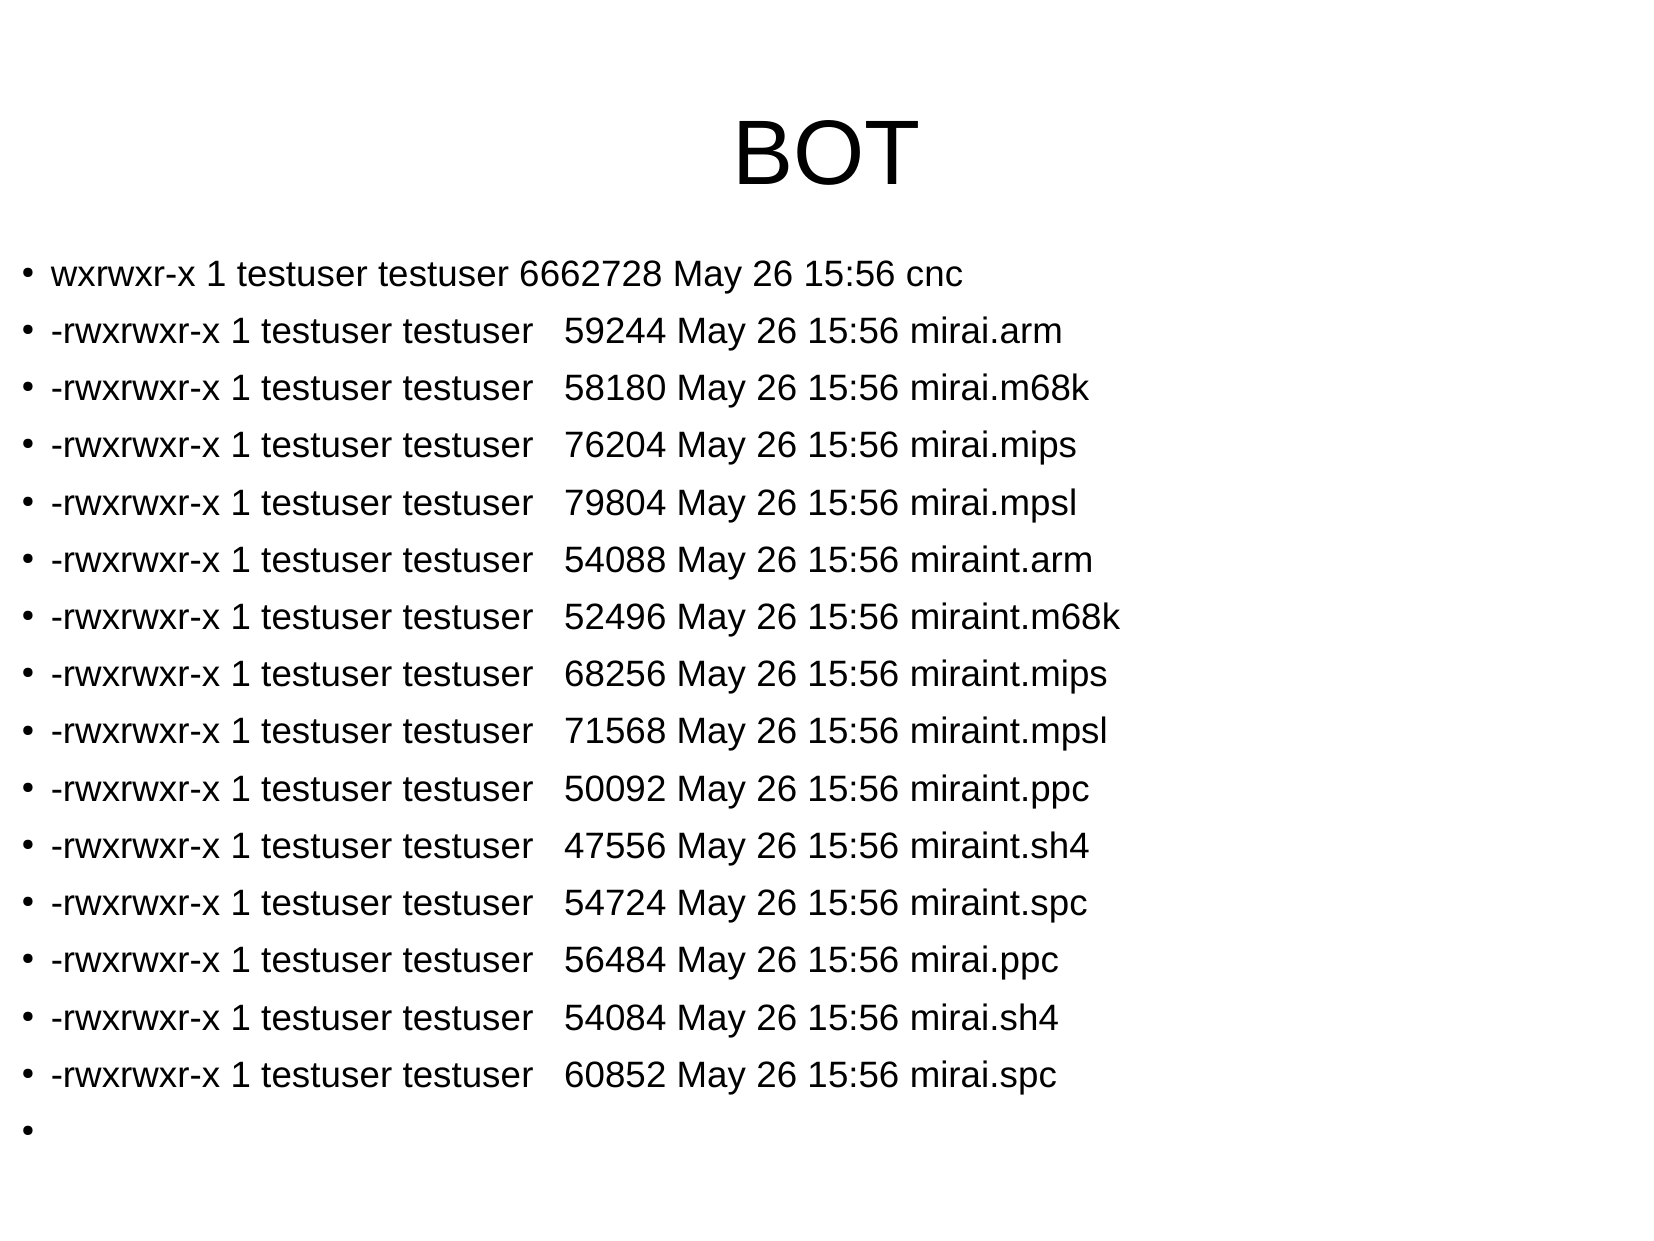

# BOT
wxrwxr-x 1 testuser testuser 6662728 May 26 15:56 cnc
-rwxrwxr-x 1 testuser testuser 59244 May 26 15:56 mirai.arm
-rwxrwxr-x 1 testuser testuser 58180 May 26 15:56 mirai.m68k
-rwxrwxr-x 1 testuser testuser 76204 May 26 15:56 mirai.mips
-rwxrwxr-x 1 testuser testuser 79804 May 26 15:56 mirai.mpsl
-rwxrwxr-x 1 testuser testuser 54088 May 26 15:56 miraint.arm
-rwxrwxr-x 1 testuser testuser 52496 May 26 15:56 miraint.m68k
-rwxrwxr-x 1 testuser testuser 68256 May 26 15:56 miraint.mips
-rwxrwxr-x 1 testuser testuser 71568 May 26 15:56 miraint.mpsl
-rwxrwxr-x 1 testuser testuser 50092 May 26 15:56 miraint.ppc
-rwxrwxr-x 1 testuser testuser 47556 May 26 15:56 miraint.sh4
-rwxrwxr-x 1 testuser testuser 54724 May 26 15:56 miraint.spc
-rwxrwxr-x 1 testuser testuser 56484 May 26 15:56 mirai.ppc
-rwxrwxr-x 1 testuser testuser 54084 May 26 15:56 mirai.sh4
-rwxrwxr-x 1 testuser testuser 60852 May 26 15:56 mirai.spc